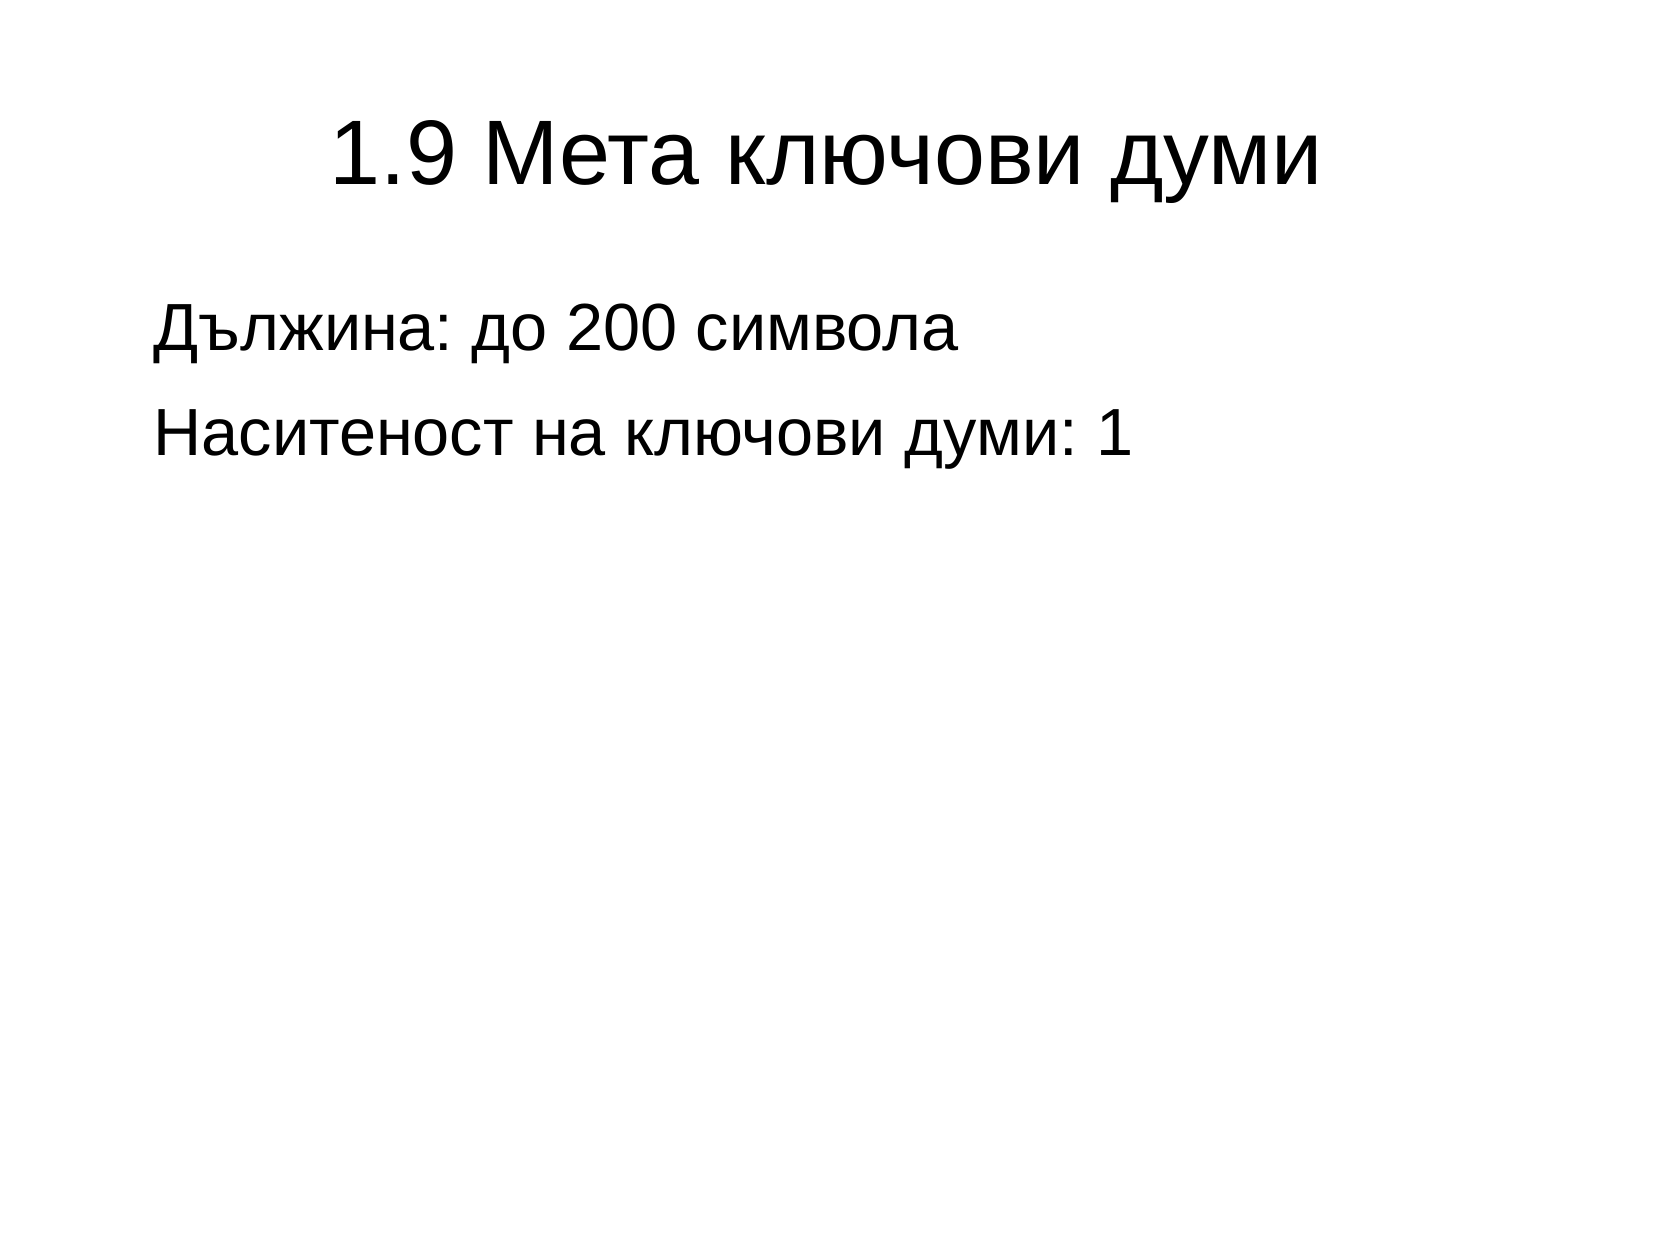

# 1.9 Мета ключови думи
Дължина: до 200 символа
Наситеност на ключови думи: 1